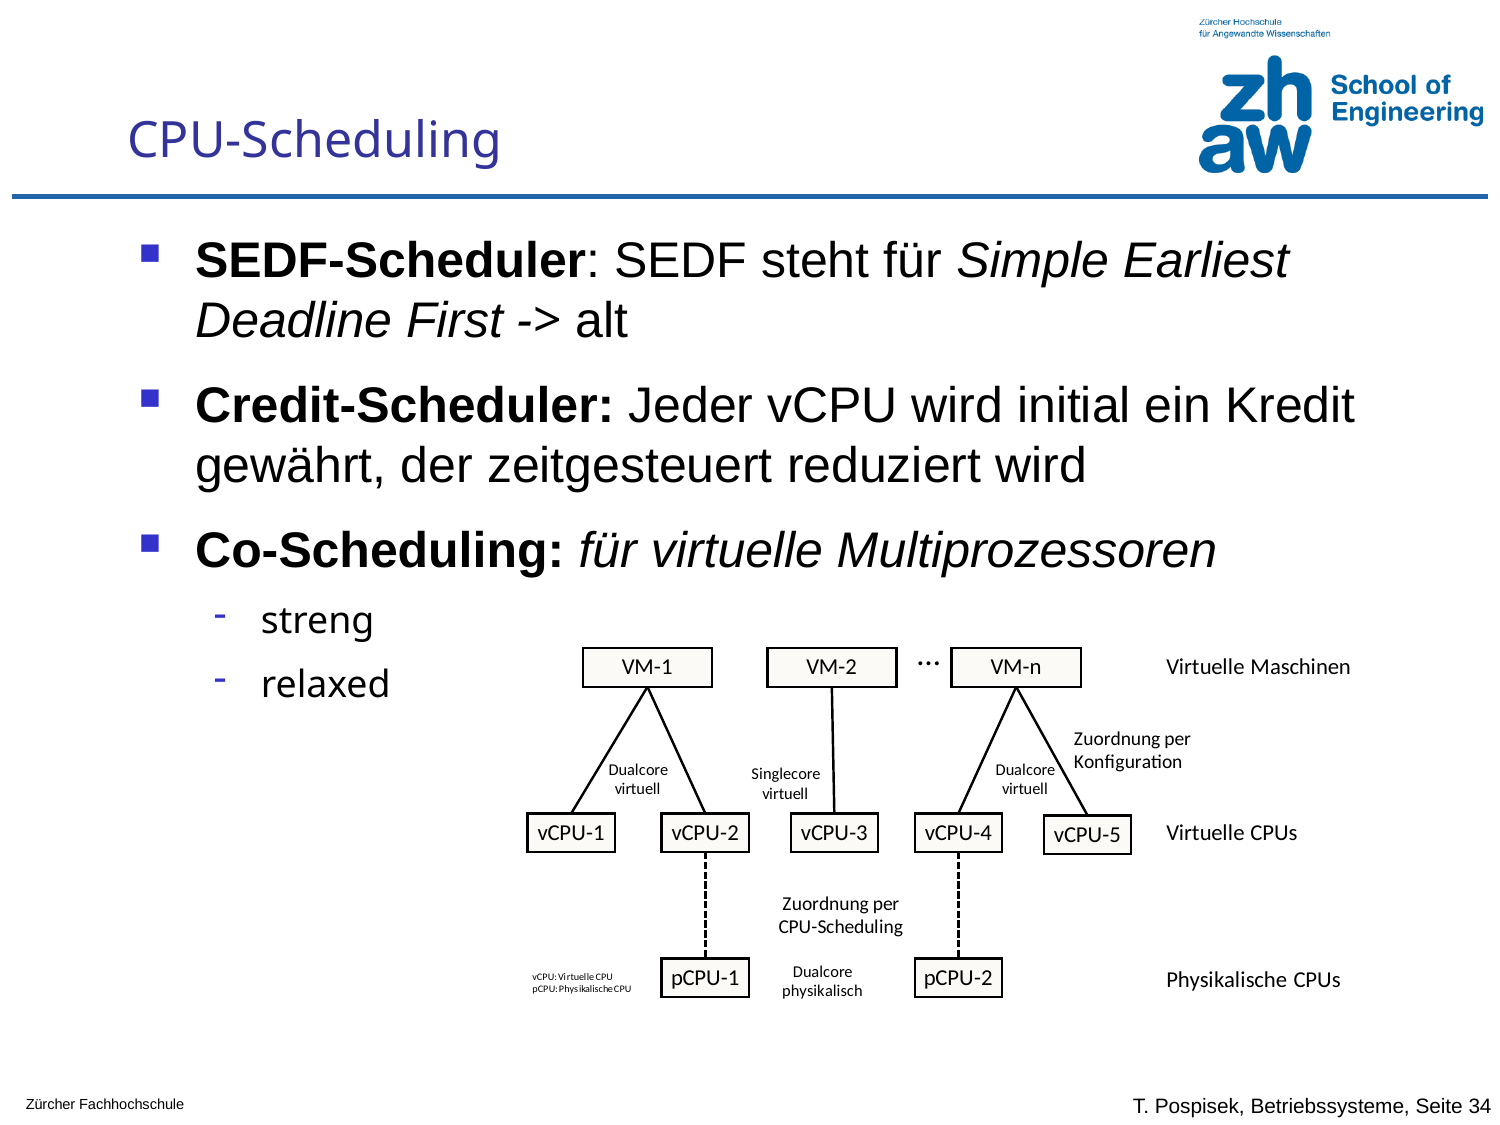

# CPU-Scheduling
SEDF-Scheduler: SEDF steht für Simple Earliest Deadline First -> alt
Credit-Scheduler: Jeder vCPU wird initial ein Kredit gewährt, der zeitgesteuert reduziert wird
Co-Scheduling: für virtuelle Multiprozessoren
streng
relaxed